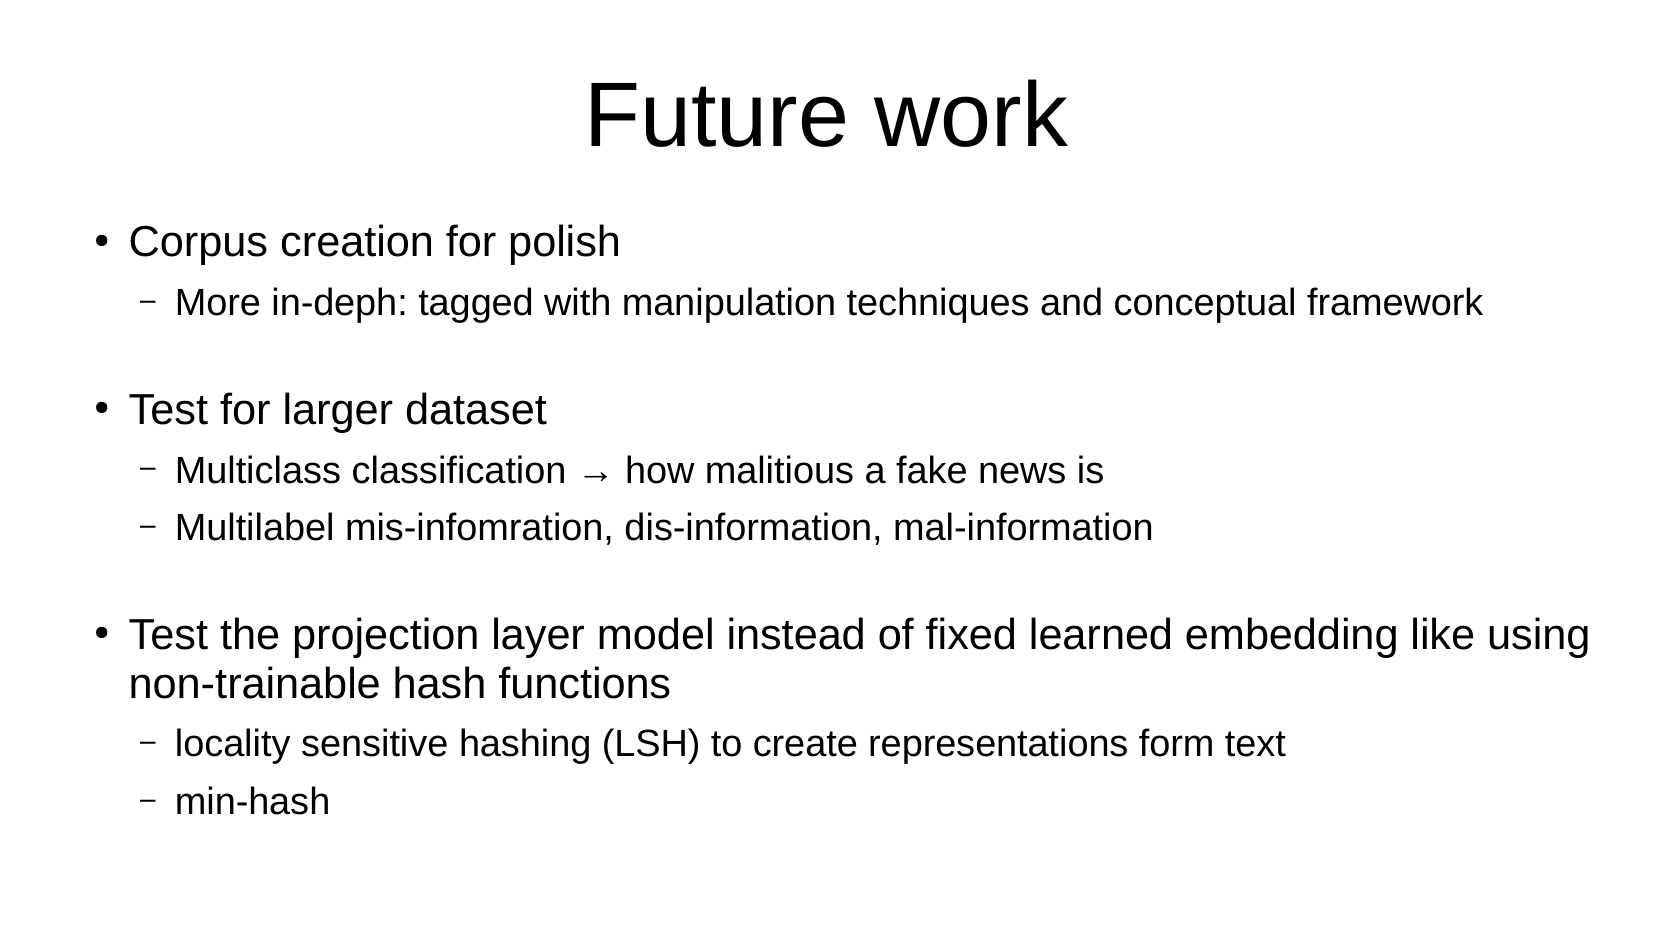

# Future work
Corpus creation for polish
More in-deph: tagged with manipulation techniques and conceptual framework
Test for larger dataset
Multiclass classification → how malitious a fake news is
Multilabel mis-infomration, dis-information, mal-information
Test the projection layer model instead of fixed learned embedding like using non-trainable hash functions
locality sensitive hashing (LSH) to create representations form text
min-hash